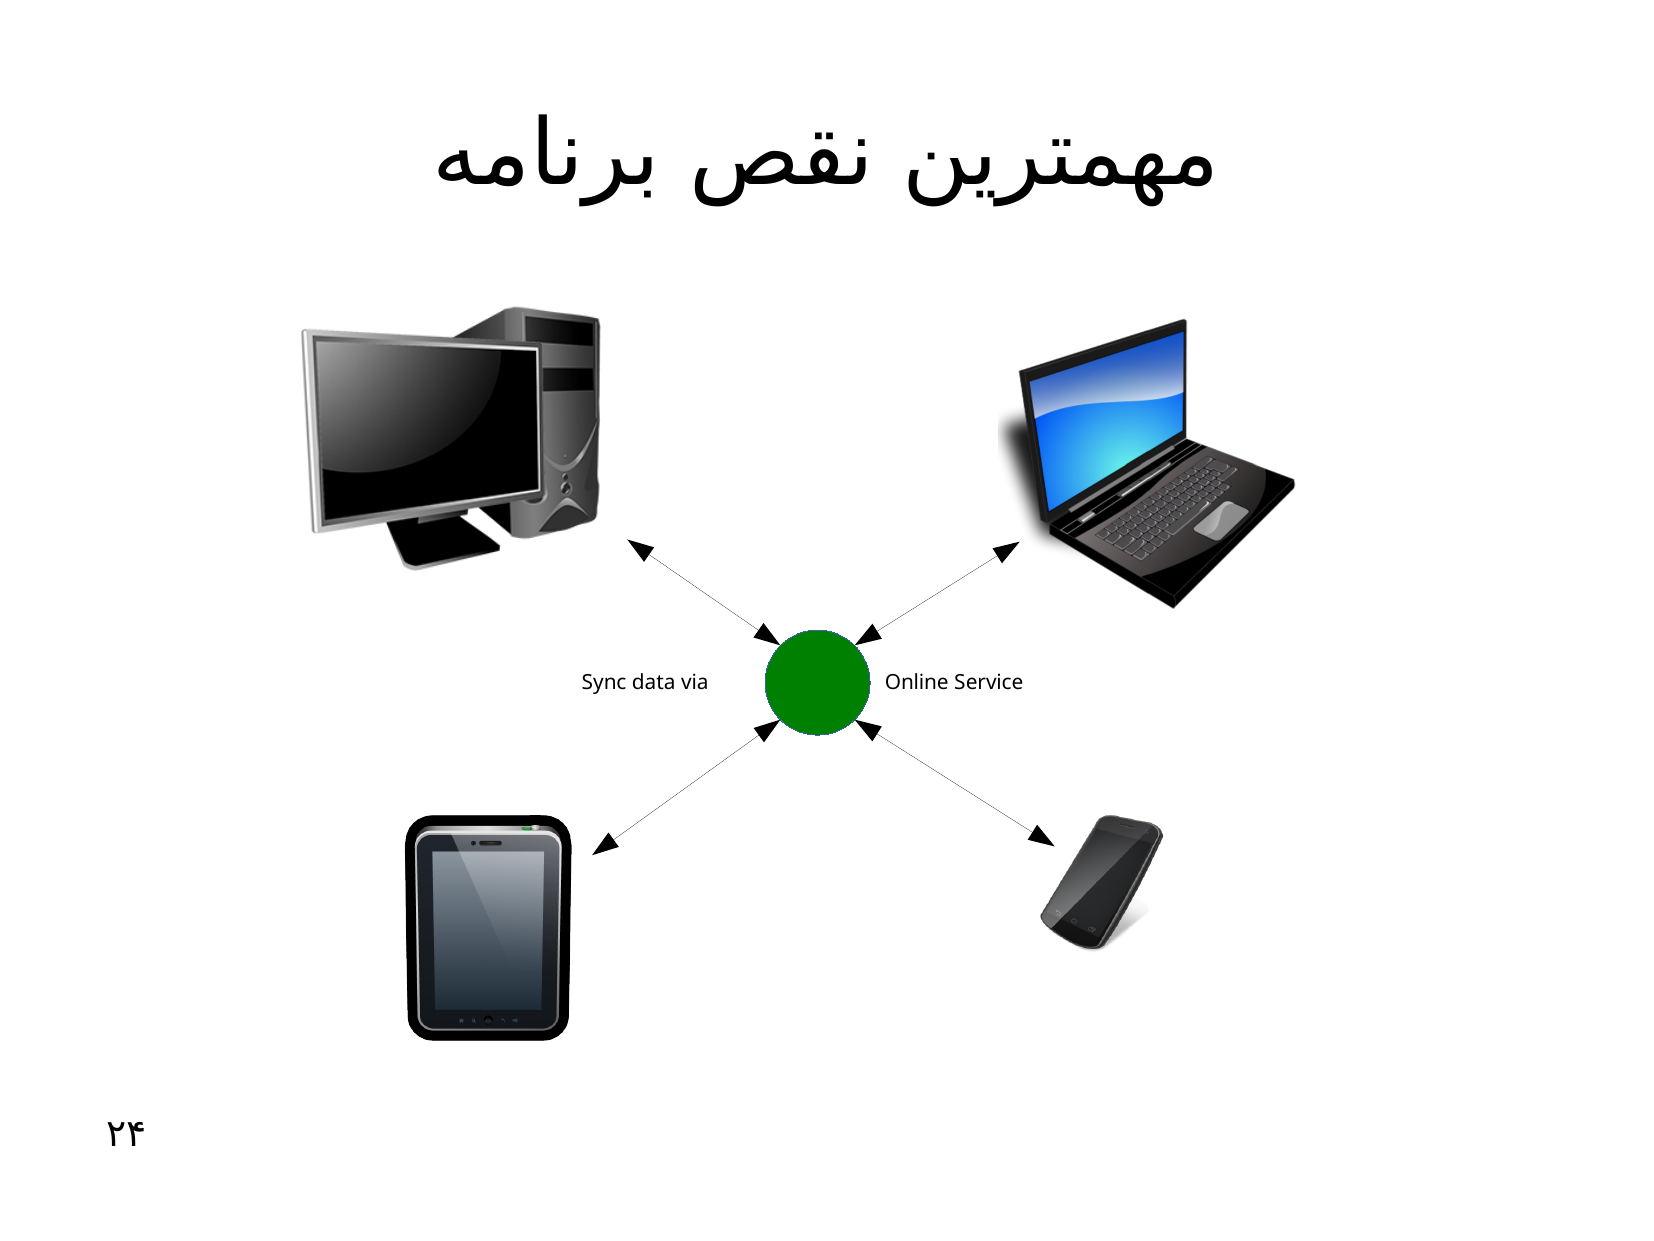

# مهمترین نقص برنامه
Sync data via
Online Service
۲۴